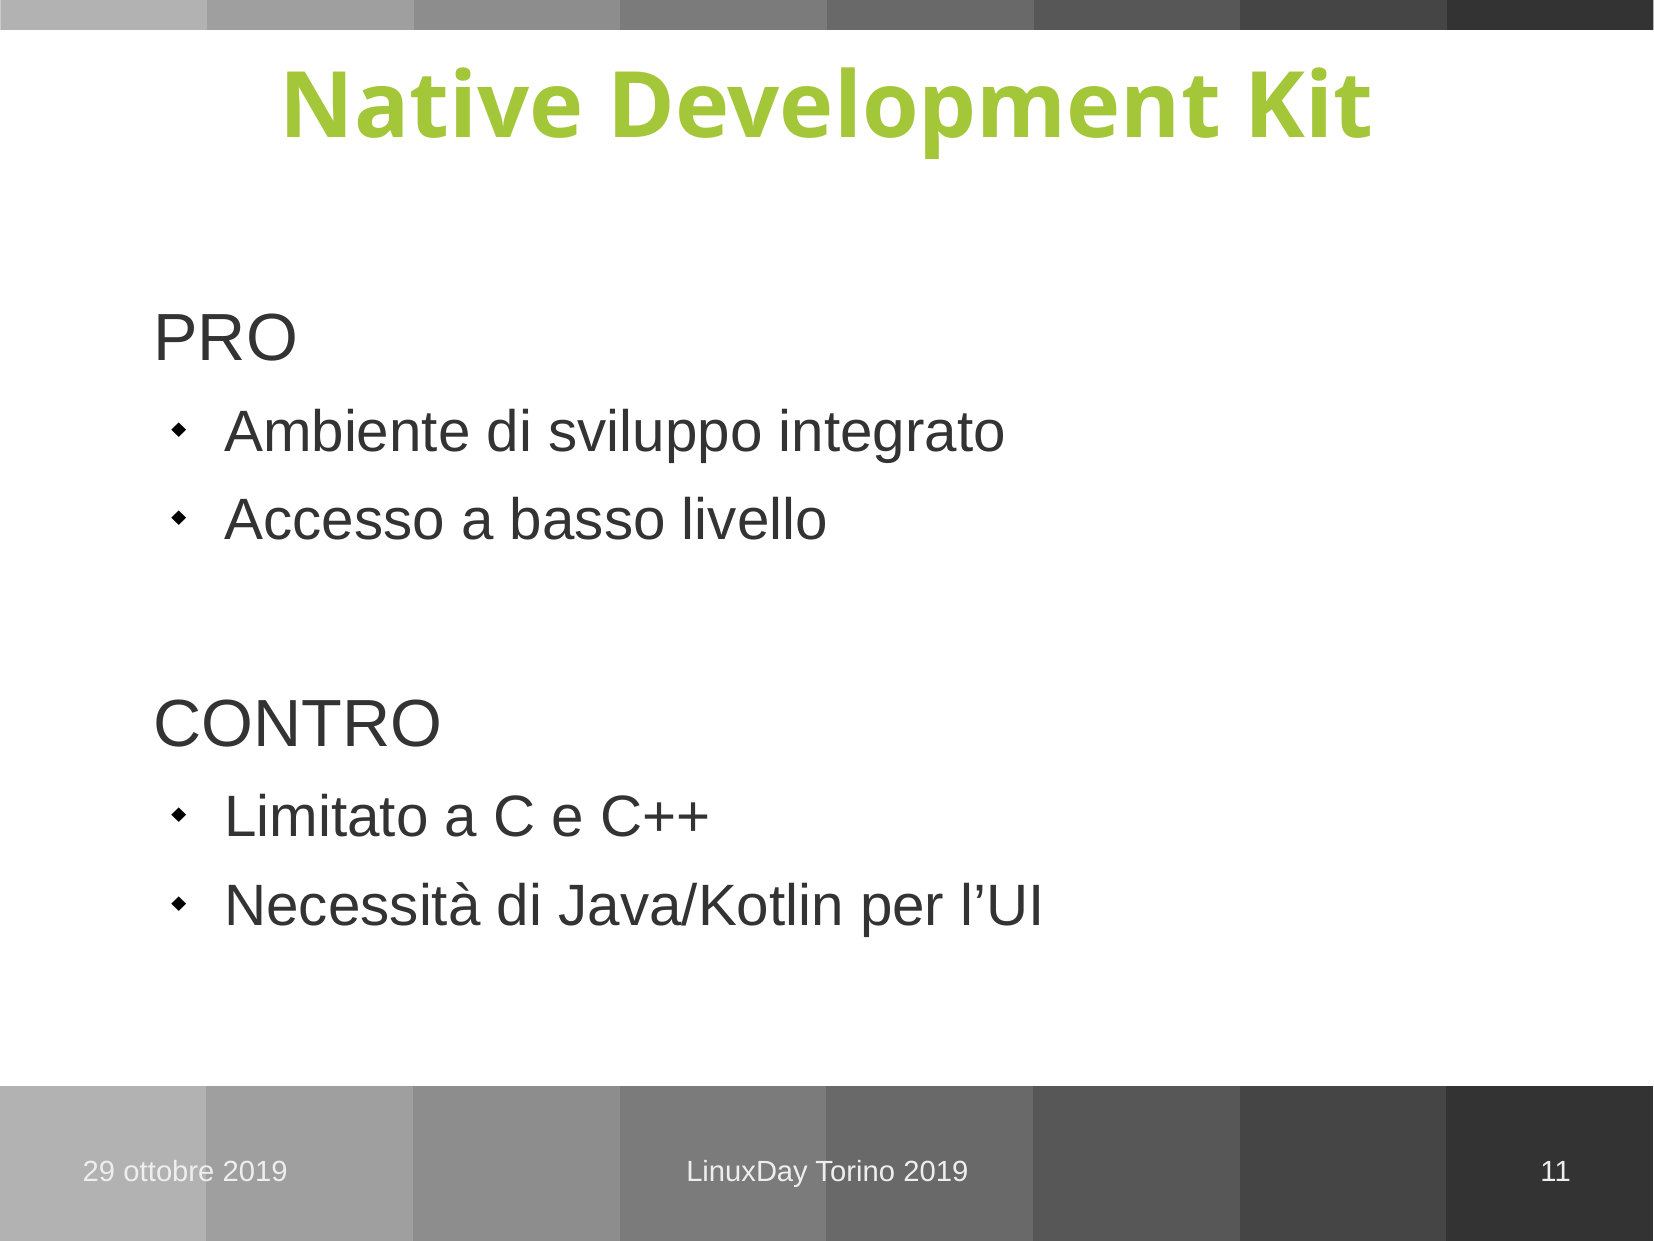

# Native Development Kit
PRO
Ambiente di sviluppo integrato
Accesso a basso livello
CONTRO
Limitato a C e C++
Necessità di Java/Kotlin per l’UI
29 ottobre 2019
LinuxDay Torino 2019
11